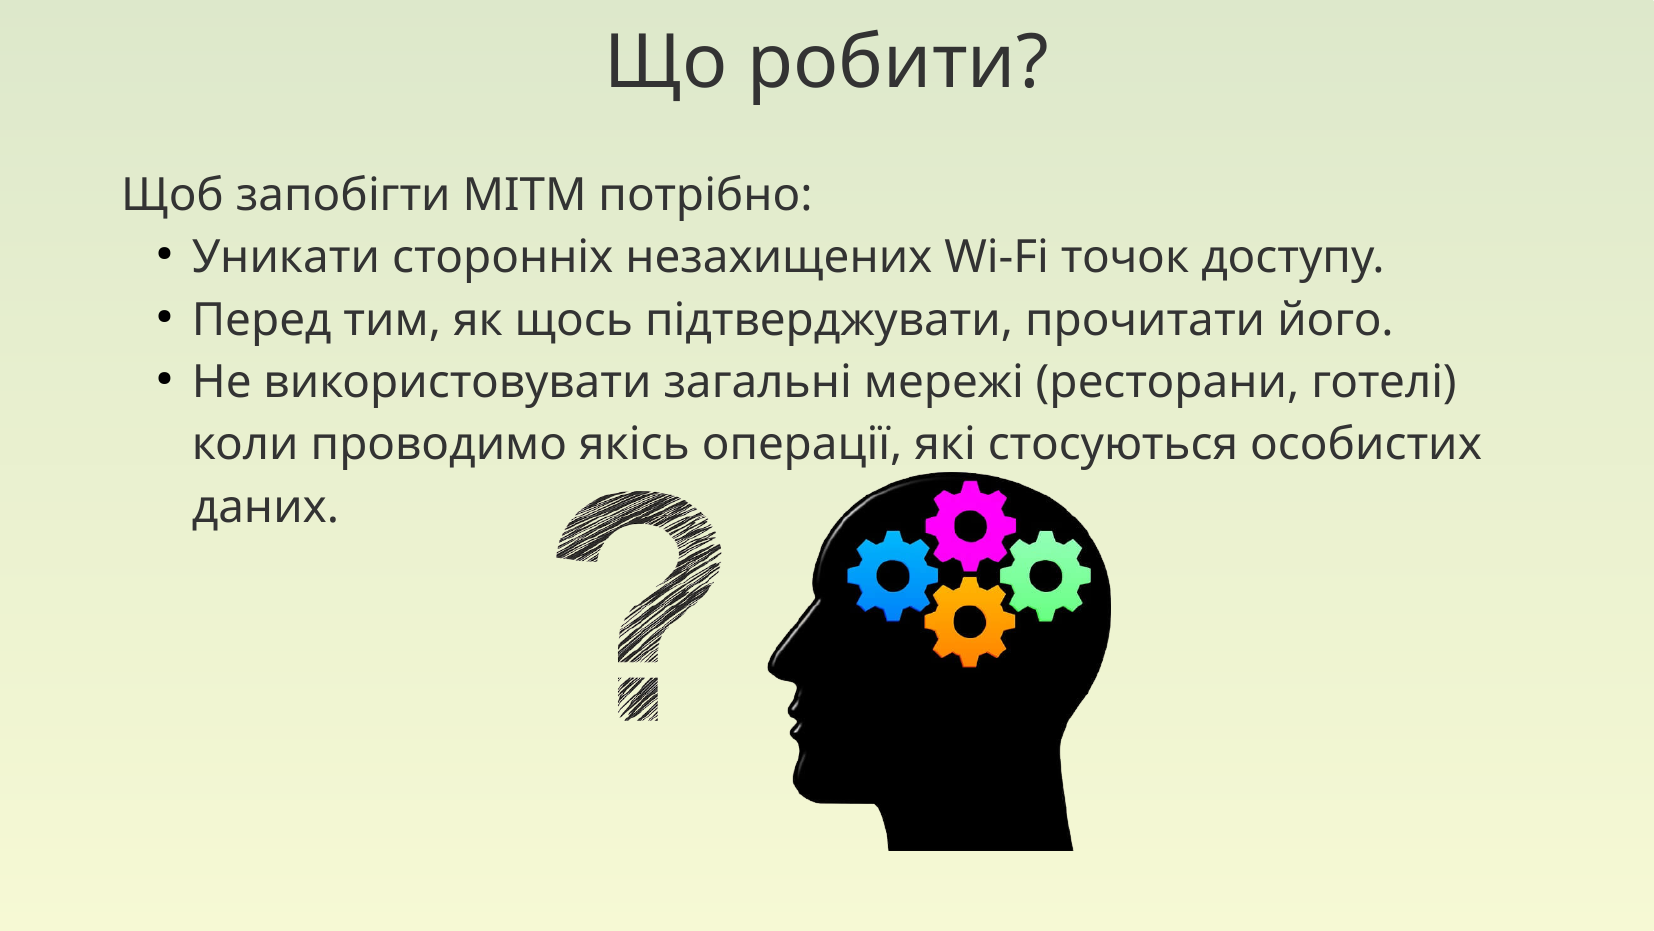

Що робити?
Щоб запобігти MITM потрібно:
Уникати сторонніх незахищених Wi-Fi точок доступу.
Перед тим, як щось підтверджувати, прочитати його.
Не використовувати загальні мережі (ресторани, готелі) коли проводимо якісь операції, які стосуються особистих даних.